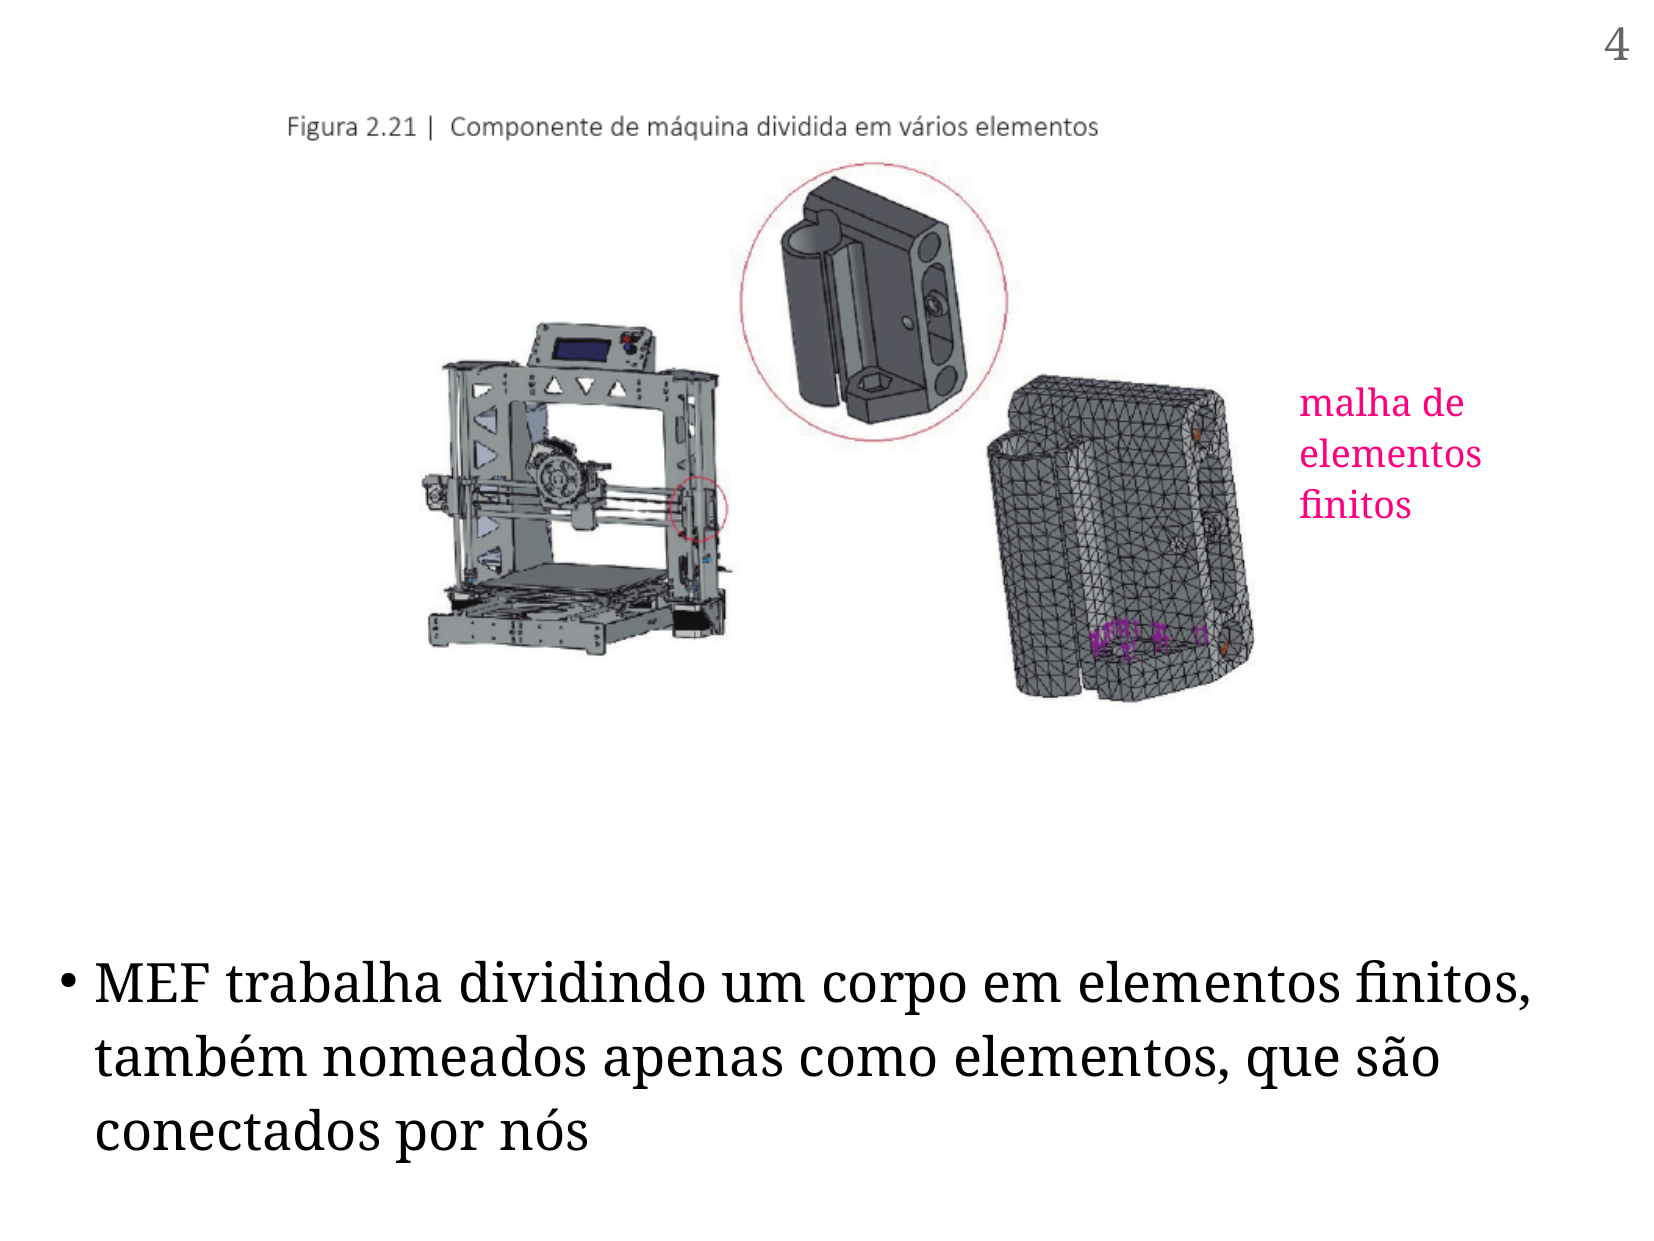

4
#
malha de elementos finitos
MEF trabalha dividindo um corpo em elementos finitos, também nomeados apenas como elementos, que são conectados por nós